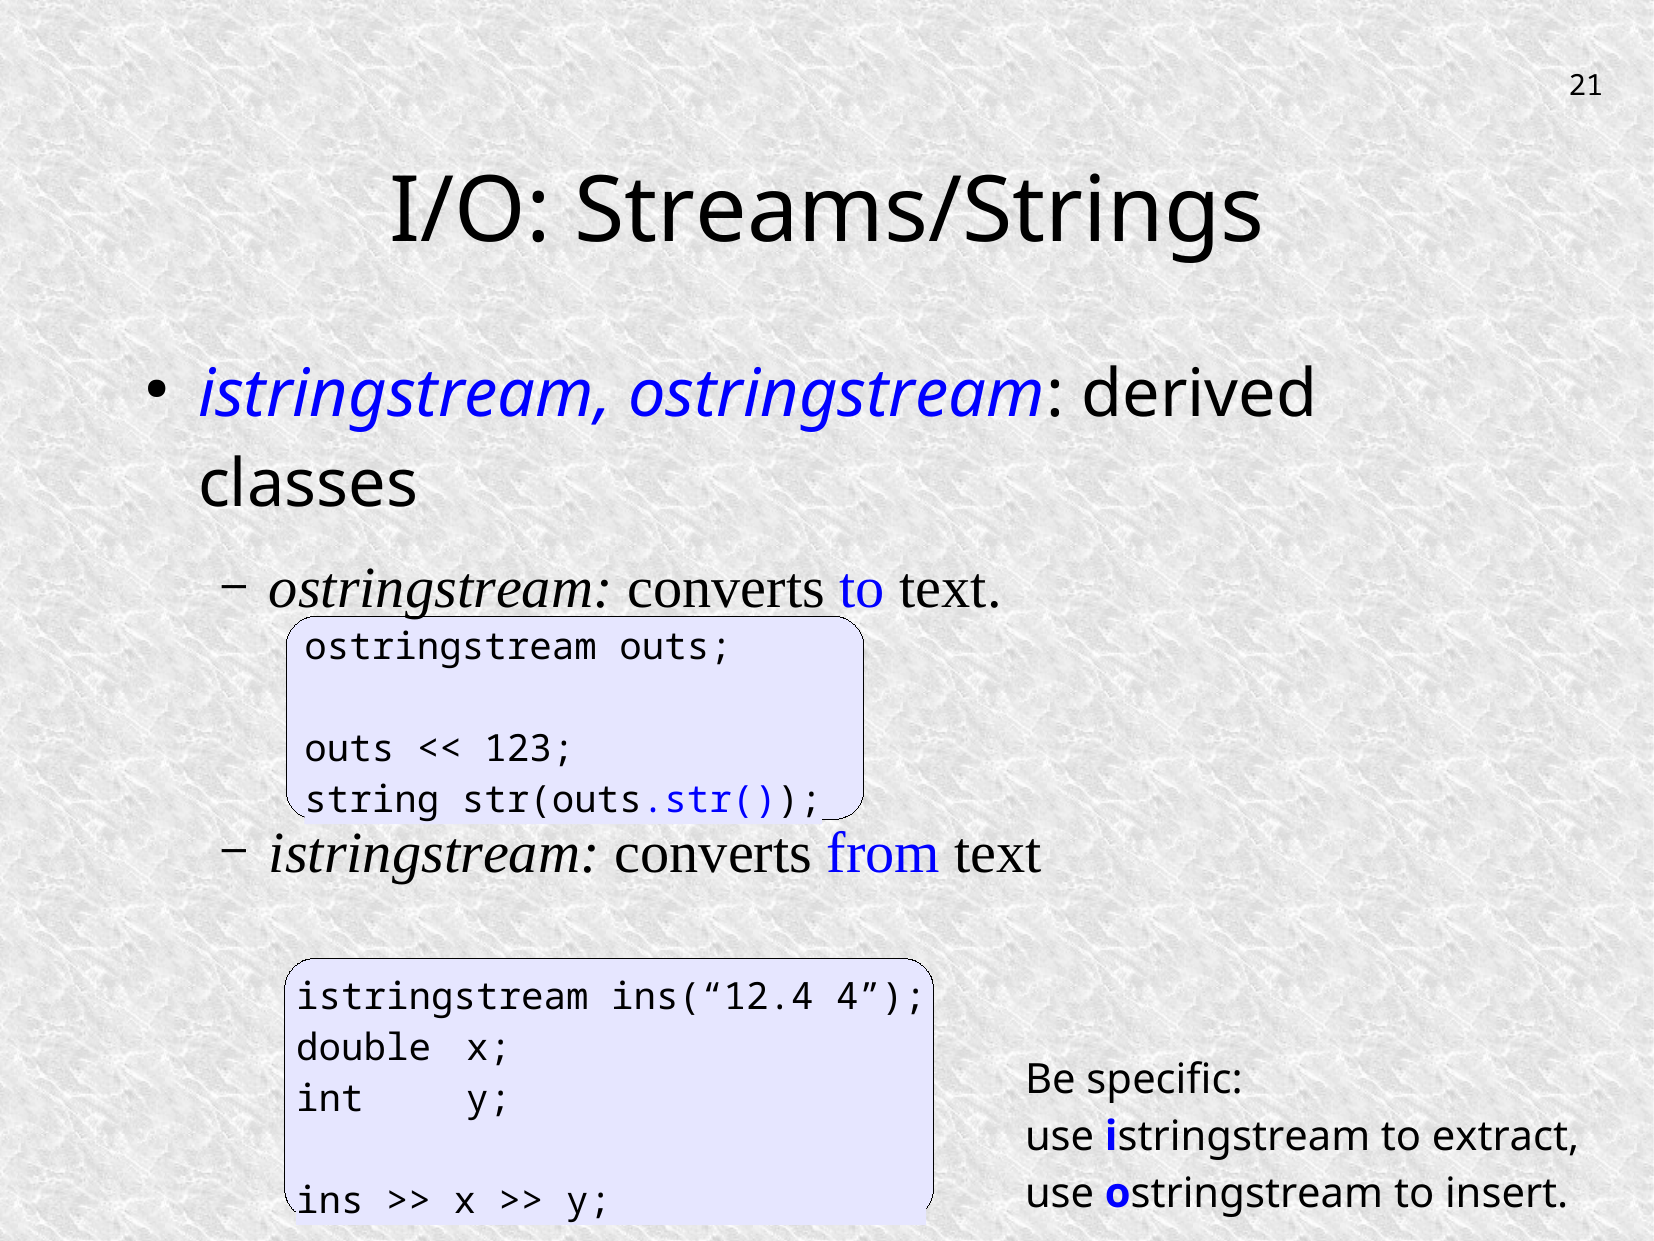

21
# I/O: Streams/Strings
istringstream, ostringstream: derived classes
ostringstream: converts to text.
istringstream: converts from text
ostringstream outs;
outs << 123;
string str(outs.str());
istringstream ins(“12.4 4”);
double	 x;
int 	 y;
ins >> x >> y;
Be specific:
use istringstream to extract,
use ostringstream to insert.